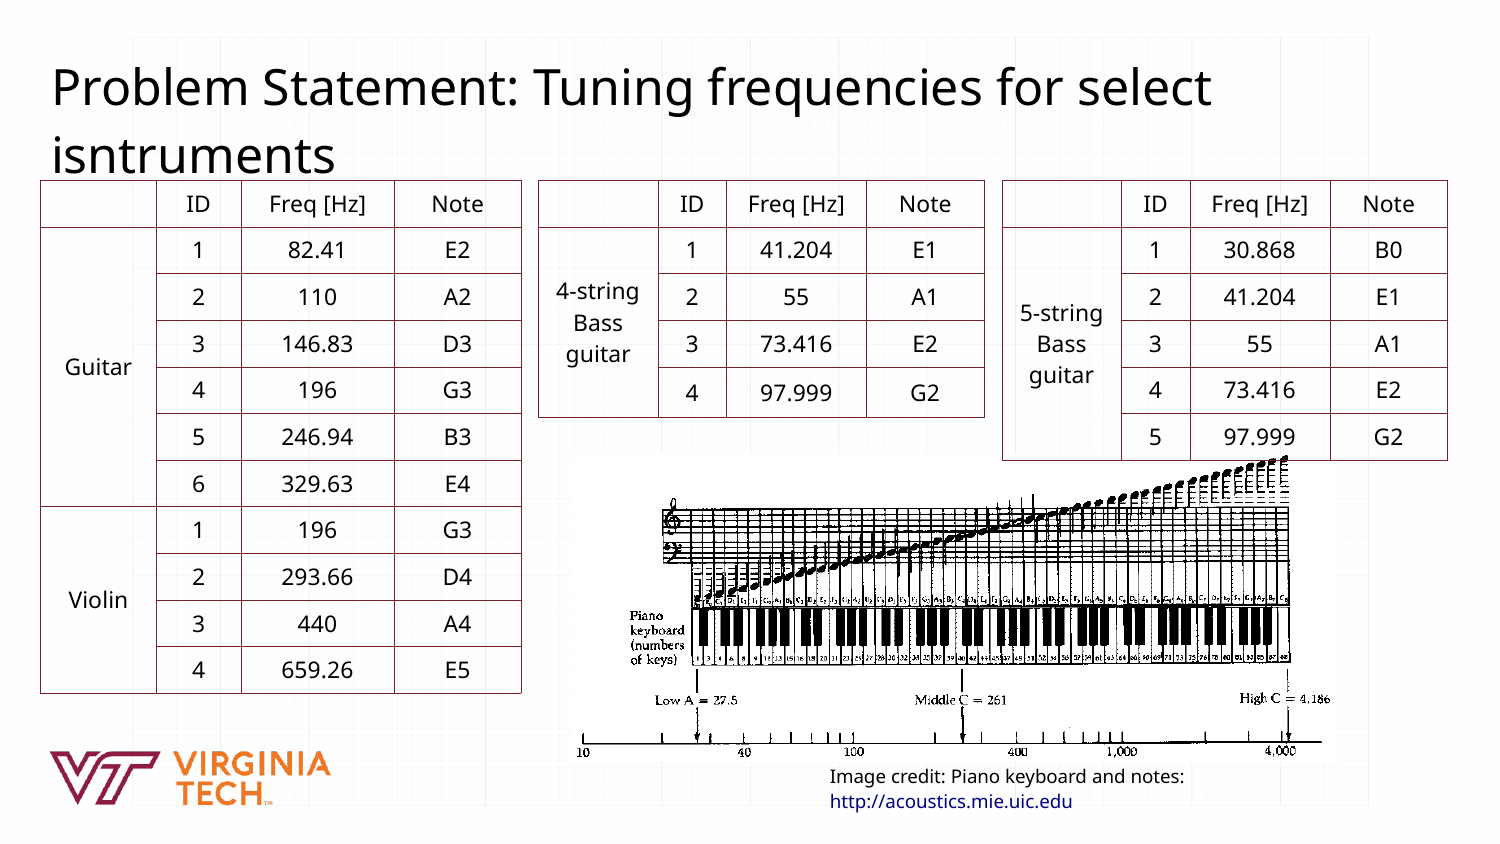

# Problem Statement: Tuning frequencies for select isntruments
| | ID | Freq [Hz] | Note |
| --- | --- | --- | --- |
| Guitar | 1 | 82.41 | E2 |
| | 2 | 110 | A2 |
| | 3 | 146.83 | D3 |
| | 4 | 196 | G3 |
| | 5 | 246.94 | B3 |
| | 6 | 329.63 | E4 |
| Violin | 1 | 196 | G3 |
| | 2 | 293.66 | D4 |
| | 3 | 440 | A4 |
| | 4 | 659.26 | E5 |
| | ID | Freq [Hz] | Note |
| --- | --- | --- | --- |
| 4-string Bass guitar | 1 | 41.204 | E1 |
| | 2 | 55 | A1 |
| | 3 | 73.416 | E2 |
| | 4 | 97.999 | G2 |
| | ID | Freq [Hz] | Note |
| --- | --- | --- | --- |
| 5-string Bass guitar | 1 | 30.868 | B0 |
| | 2 | 41.204 | E1 |
| | 3 | 55 | A1 |
| | 4 | 73.416 | E2 |
| | 5 | 97.999 | G2 |
Image credit: Piano keyboard and notes: http://acoustics.mie.uic.edu